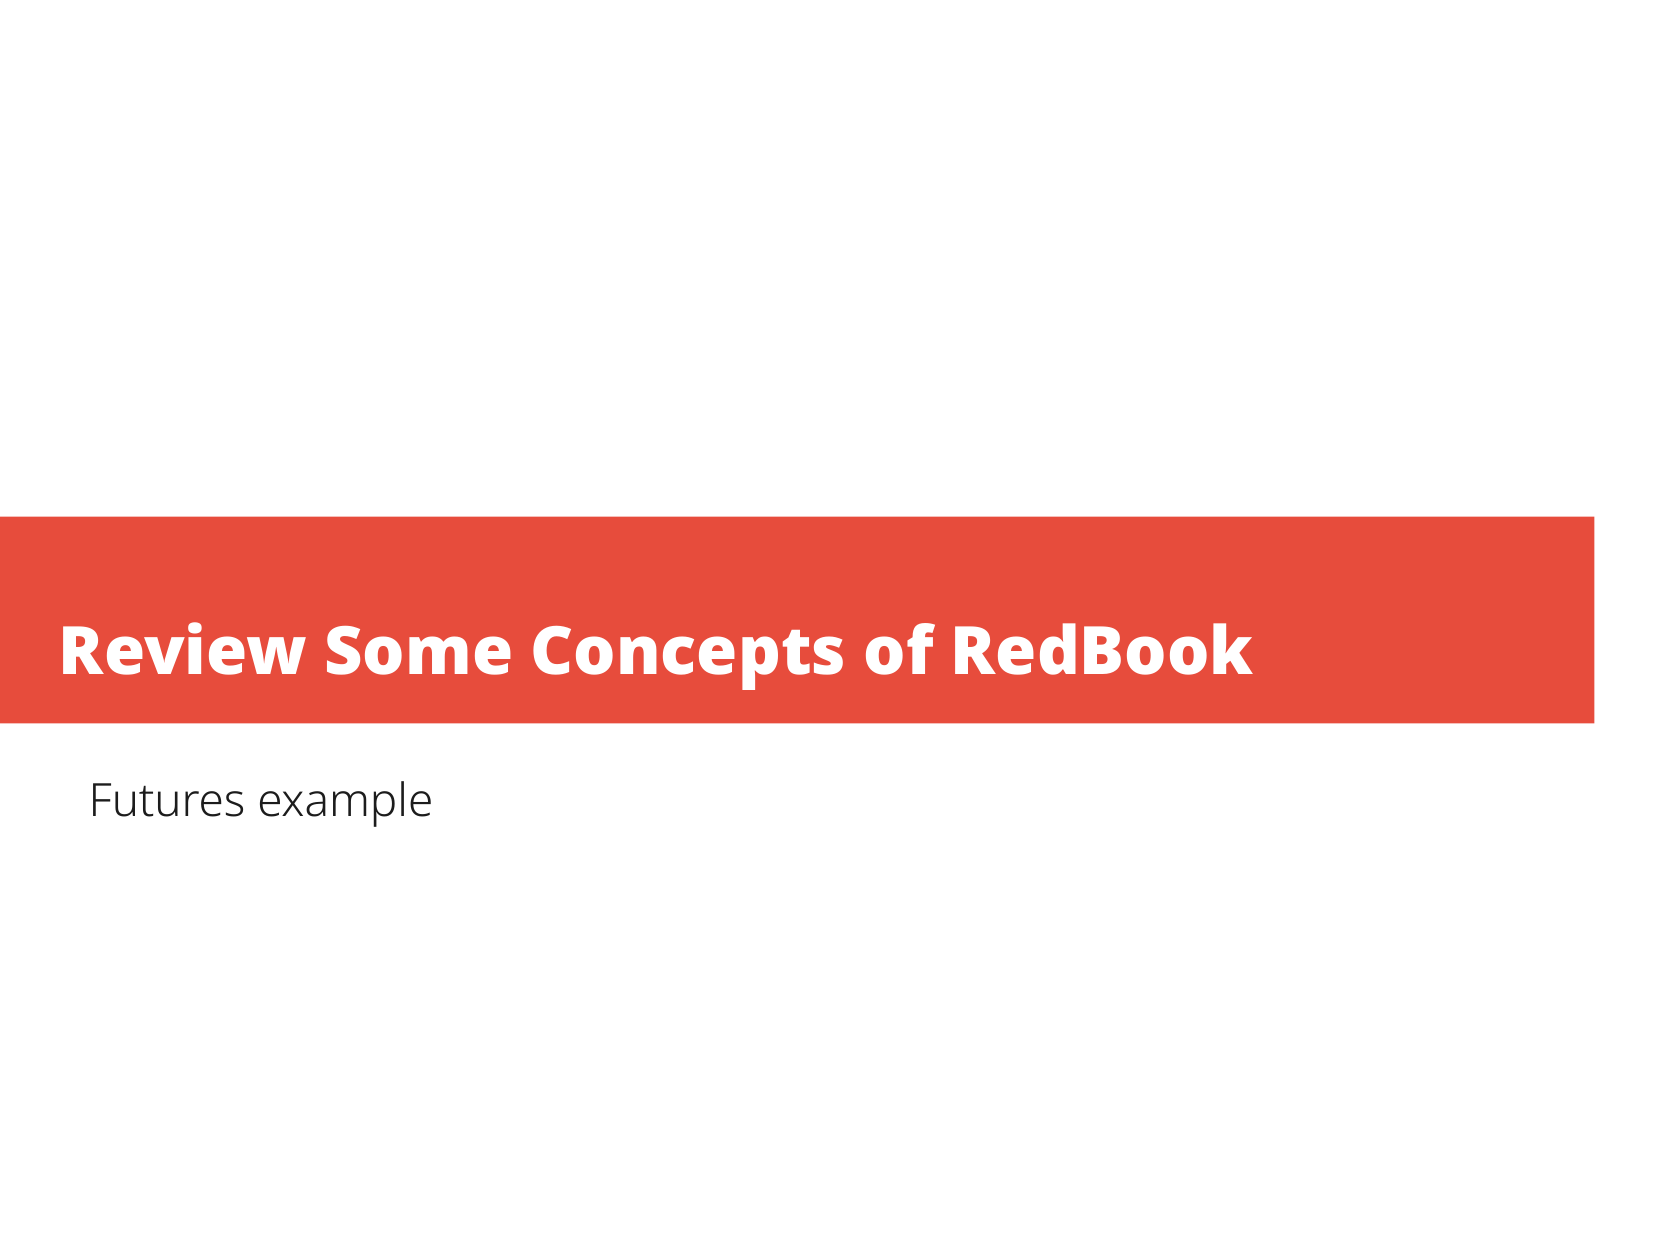

# Review Some Concepts of RedBook
Futures example